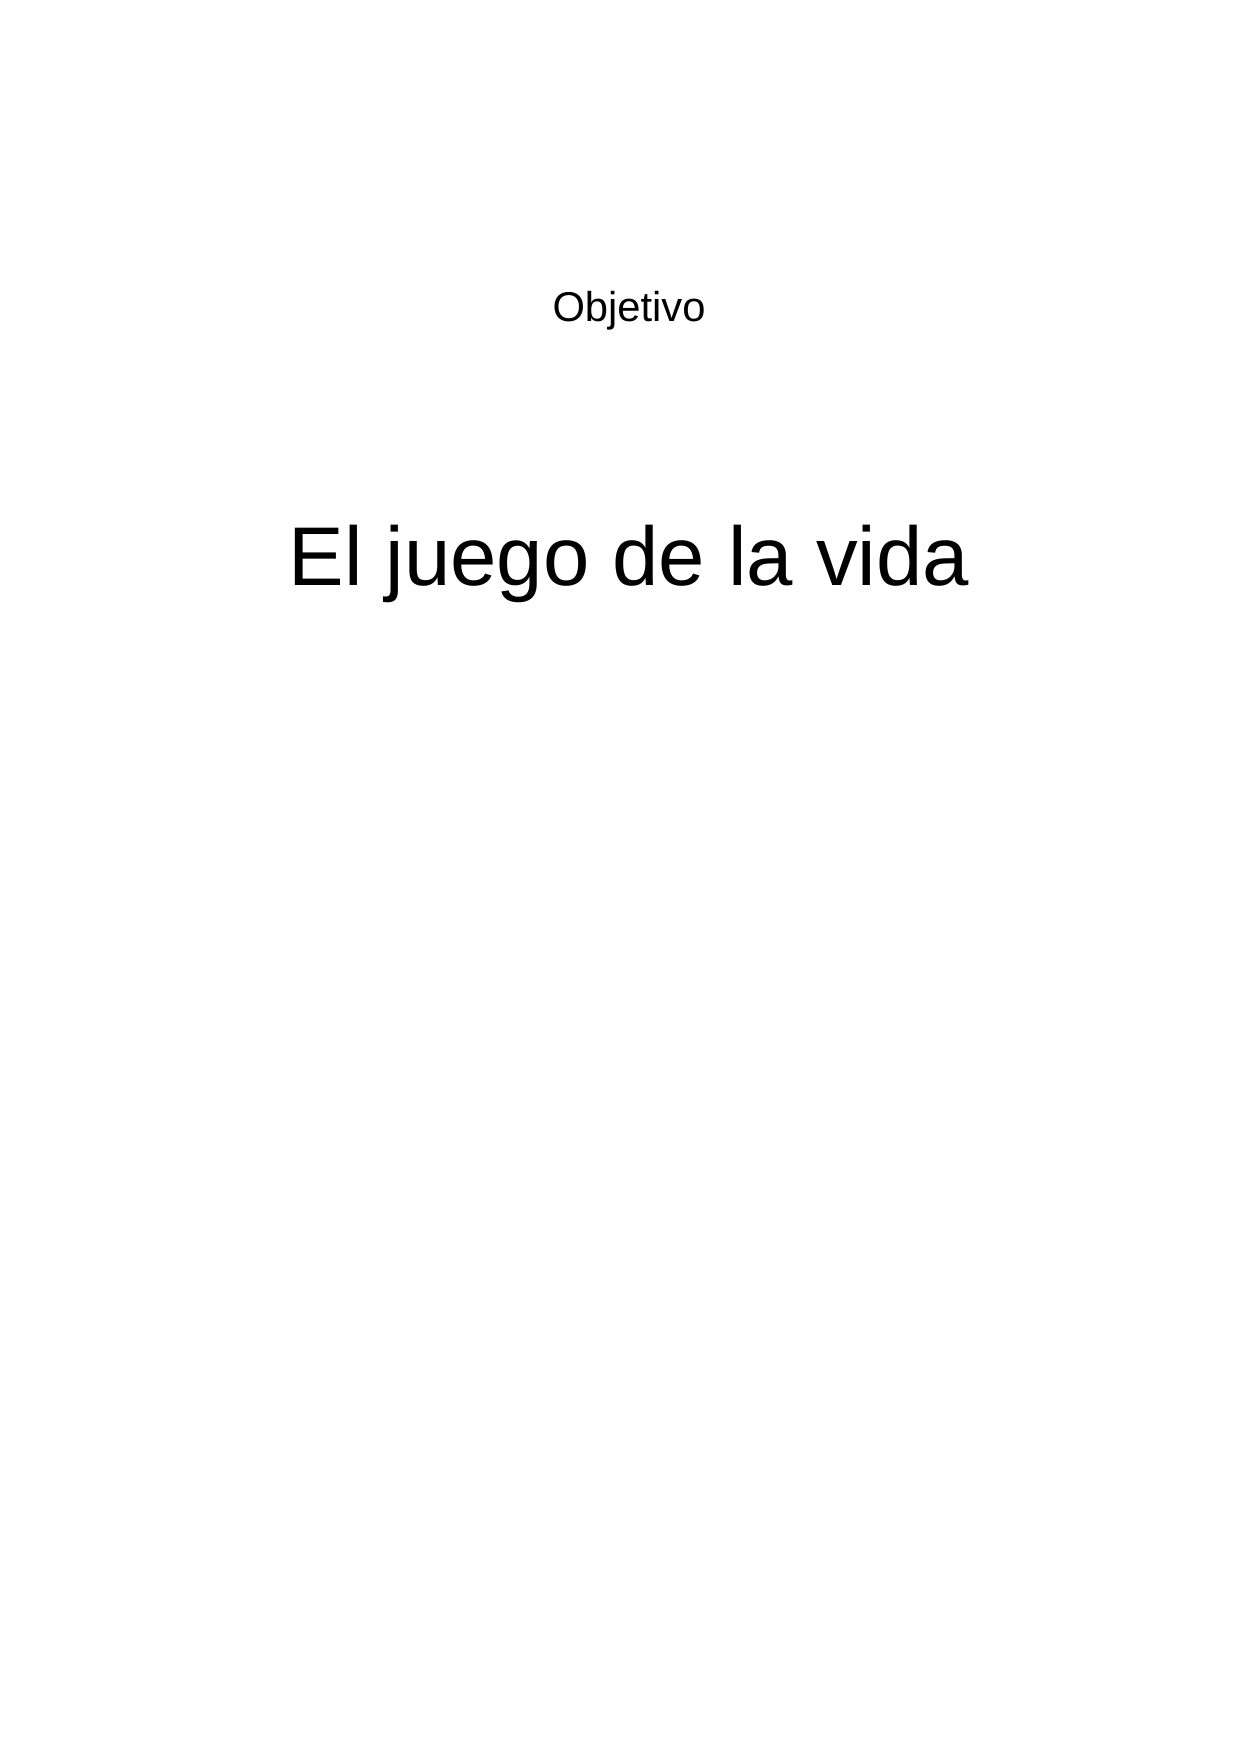

# Objetivo El juego de la vida